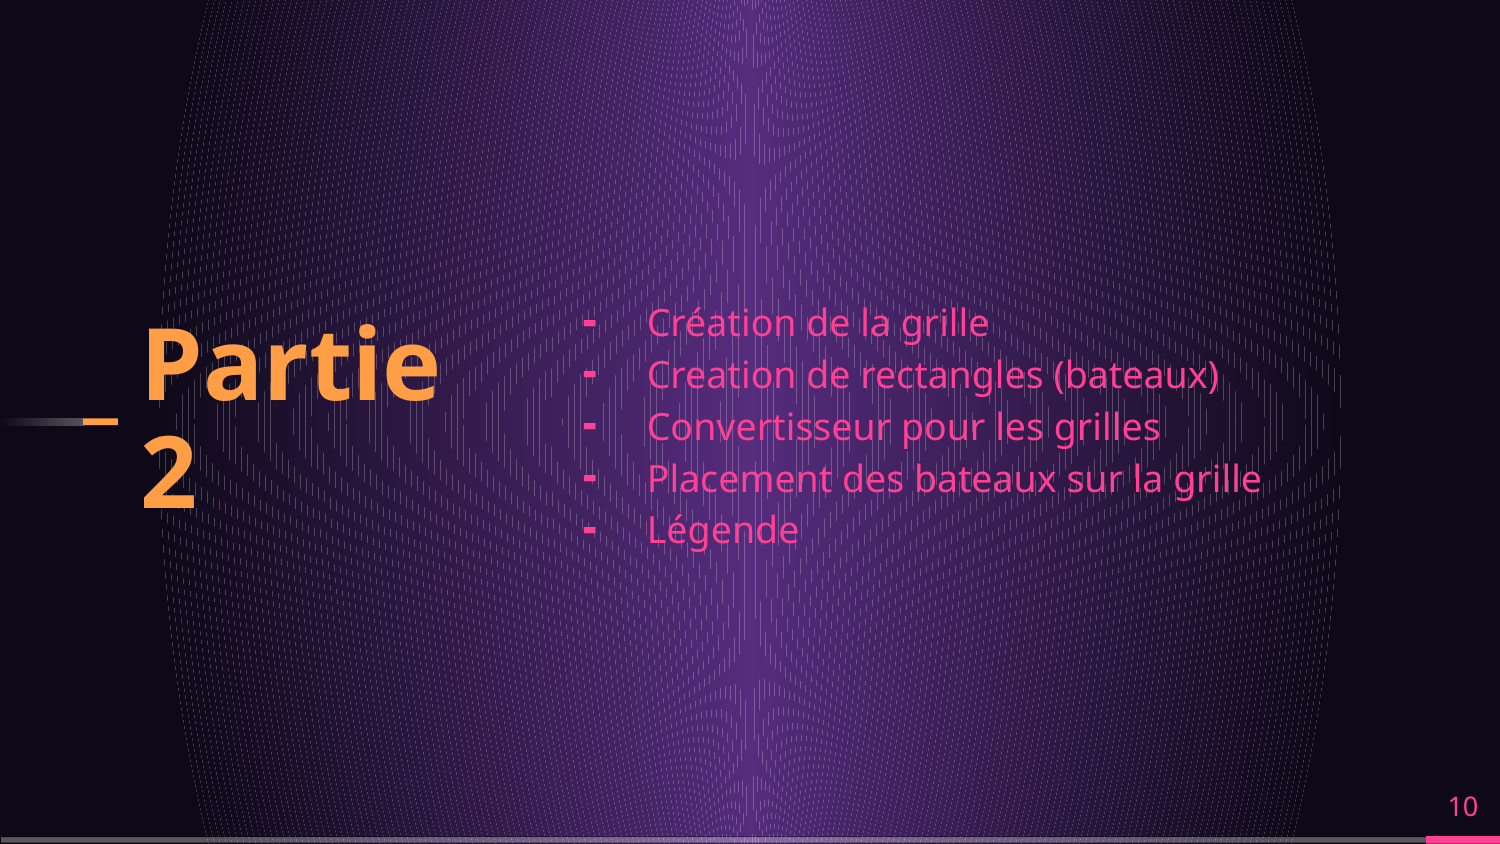

Création de la grille
Creation de rectangles (bateaux)
Convertisseur pour les grilles
Placement des bateaux sur la grille
Légende
# Partie 2